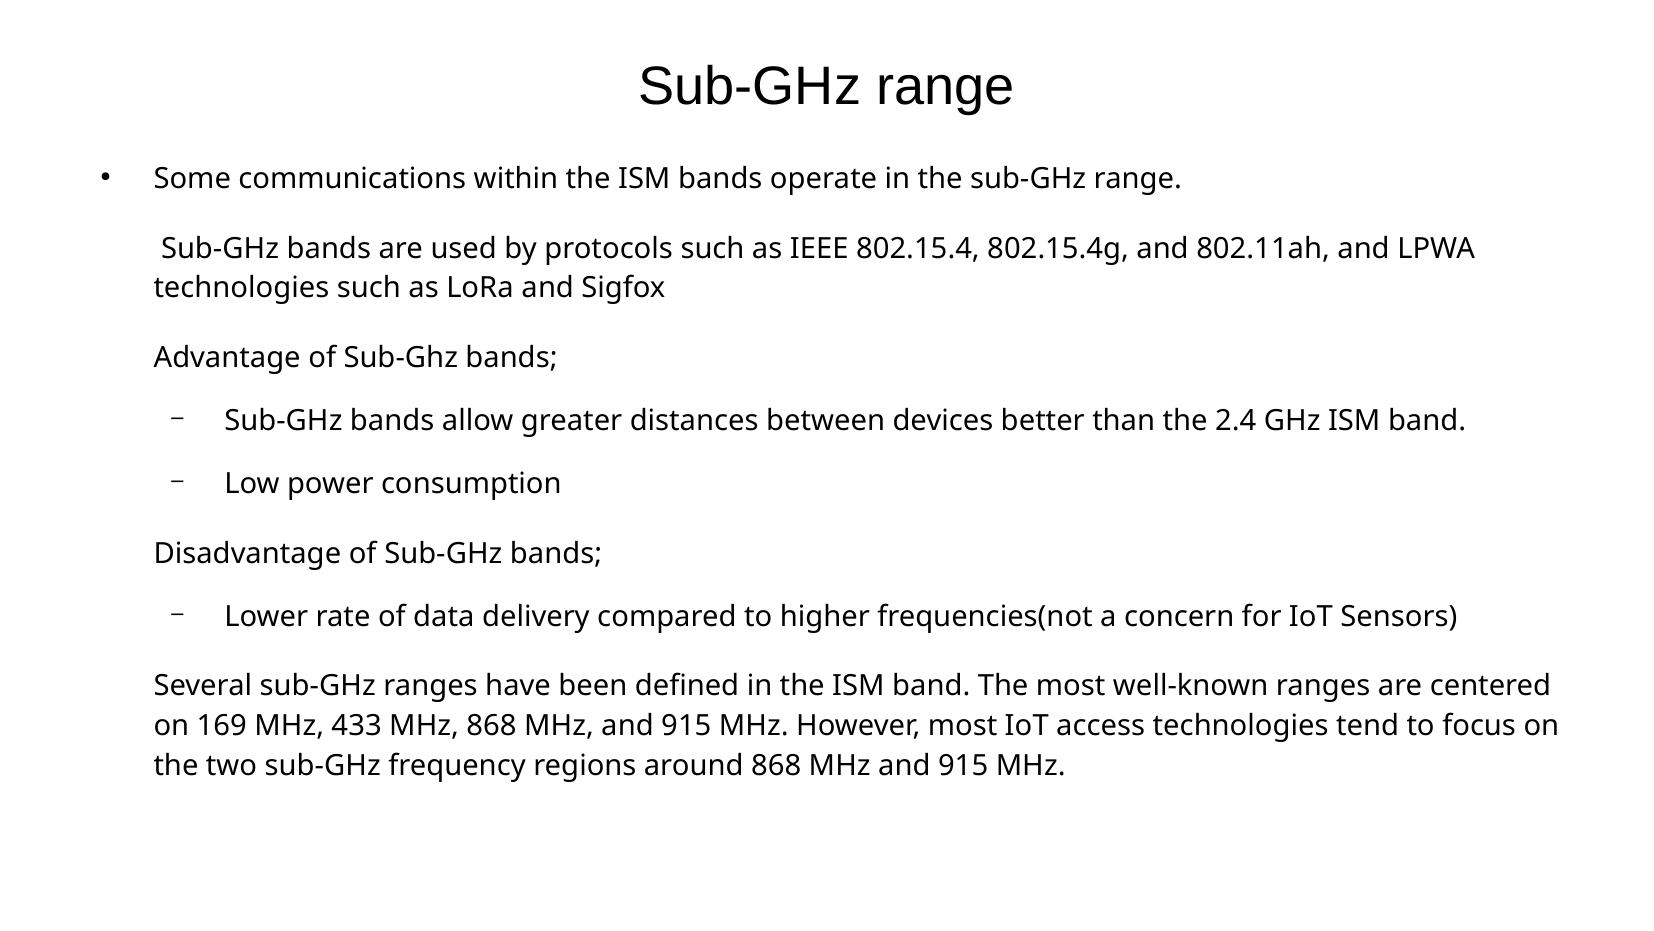

# Sub-GHz range
Some communications within the ISM bands operate in the sub-GHz range.
 Sub-GHz bands are used by protocols such as IEEE 802.15.4, 802.15.4g, and 802.11ah, and LPWA technologies such as LoRa and Sigfox
Advantage of Sub-Ghz bands;
Sub-GHz bands allow greater distances between devices better than the 2.4 GHz ISM band.
Low power consumption
Disadvantage of Sub-GHz bands;
Lower rate of data delivery compared to higher frequencies(not a concern for IoT Sensors)
Several sub-GHz ranges have been defined in the ISM band. The most well-known ranges are centered on 169 MHz, 433 MHz, 868 MHz, and 915 MHz. However, most IoT access technologies tend to focus on the two sub-GHz frequency regions around 868 MHz and 915 MHz.